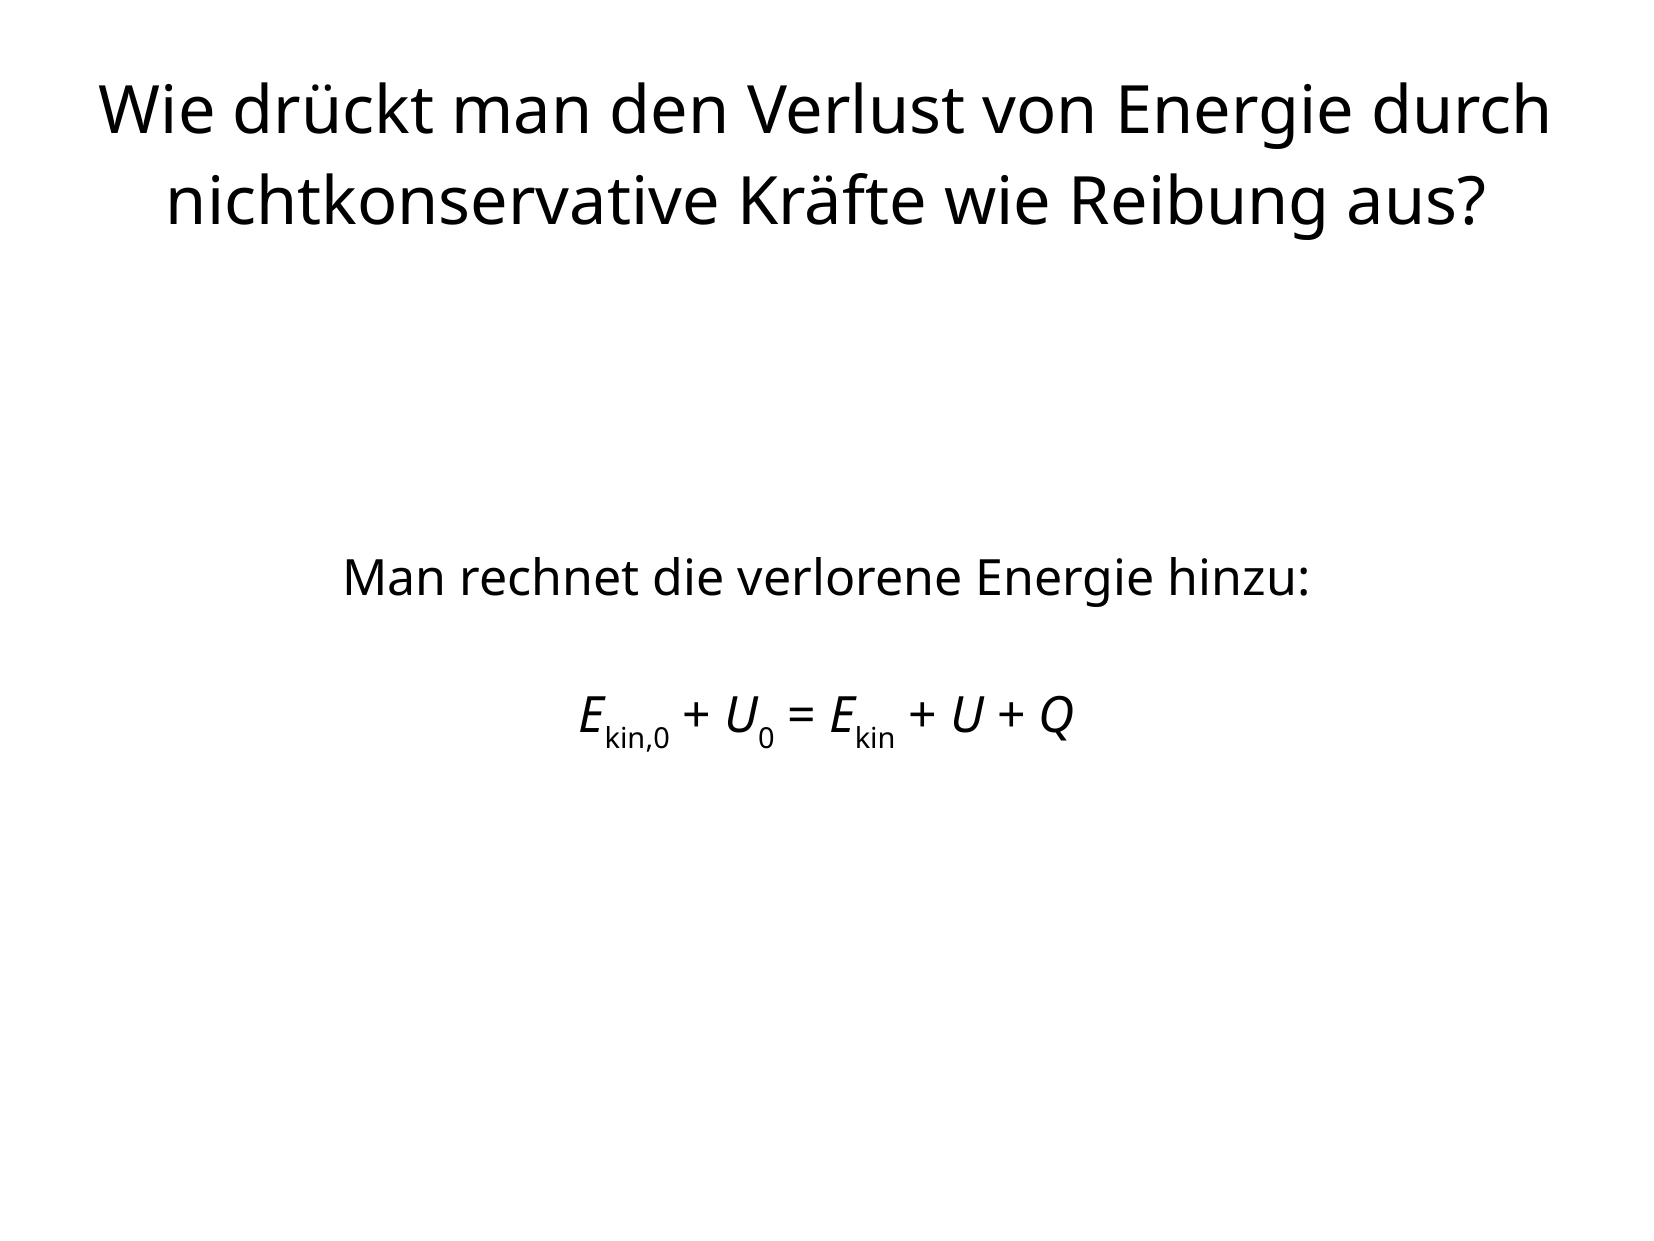

# Wie drückt man den Verlust von Energie durch nichtkonservative Kräfte wie Reibung aus?
Man rechnet die verlorene Energie hinzu:
Ekin,0 + U0 = Ekin + U + Q